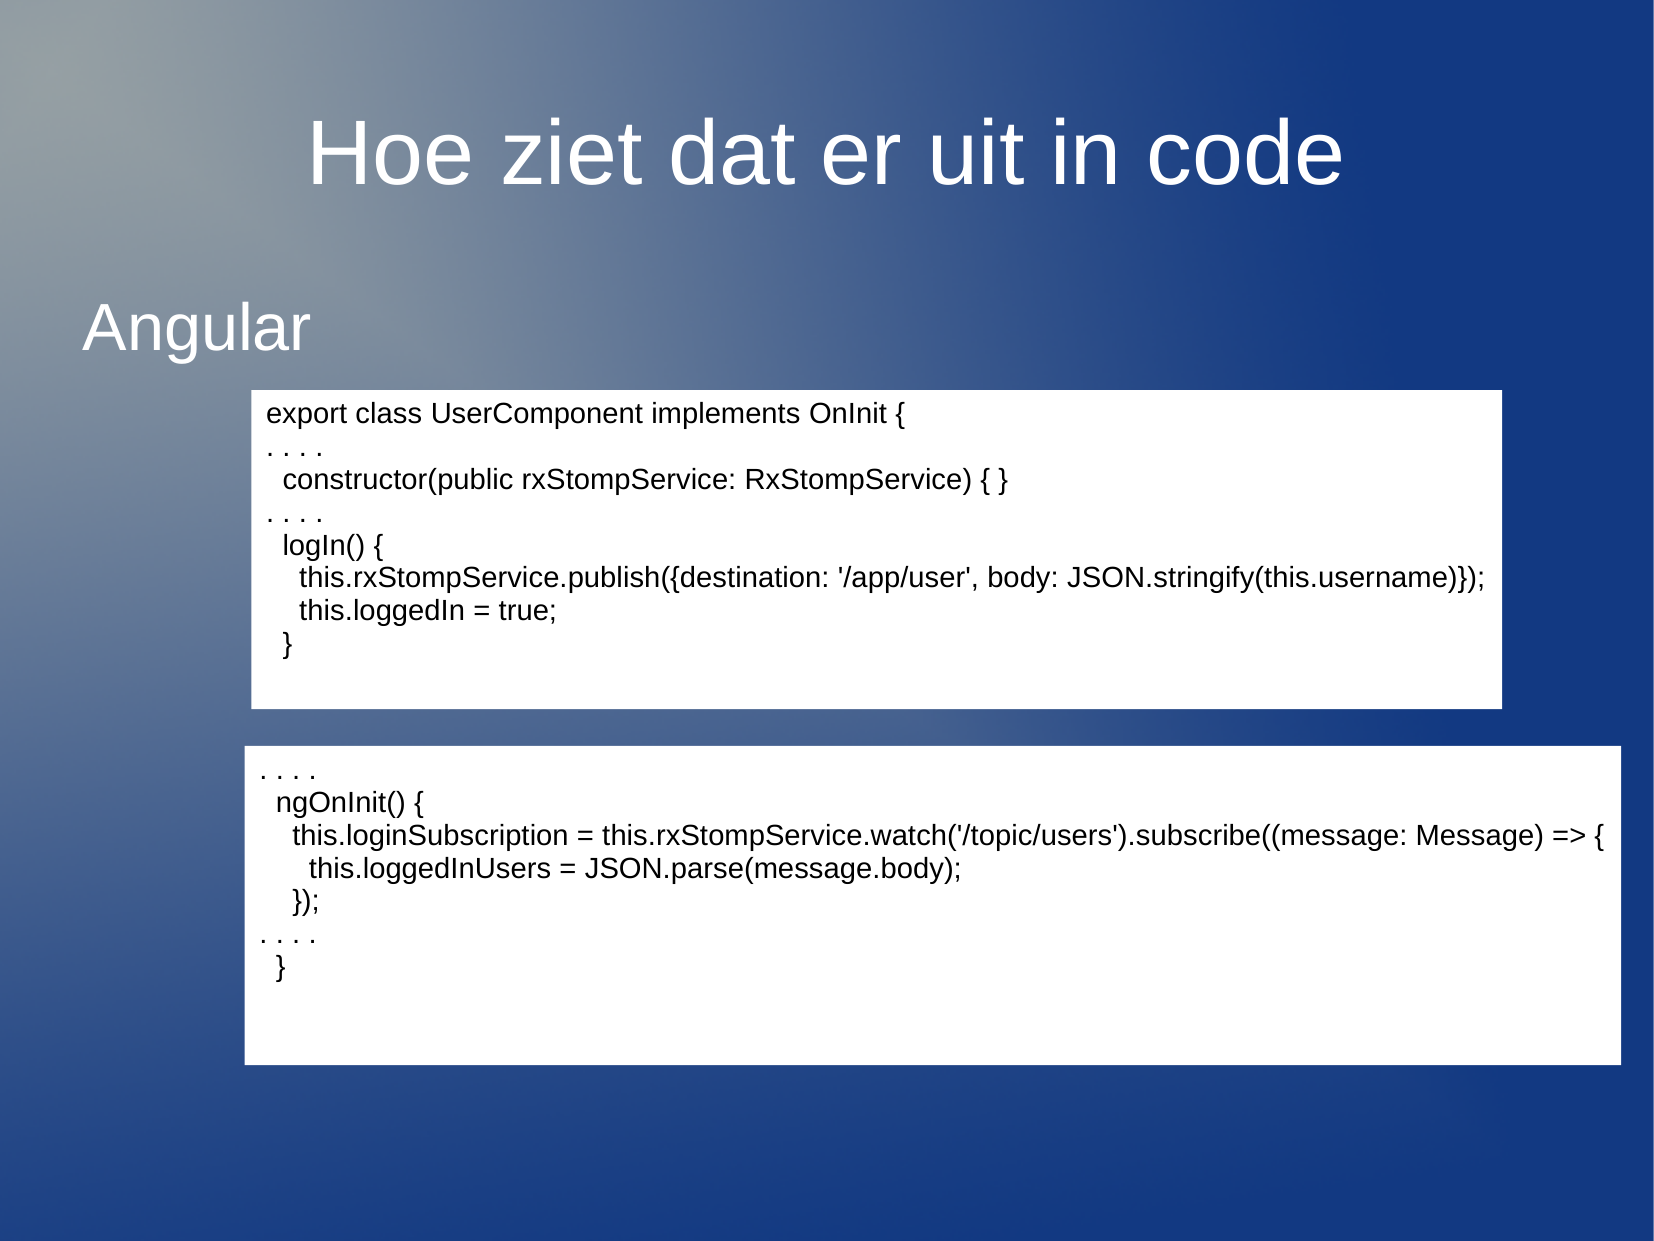

# Hoe ziet dat er uit in code
Angular
export class UserComponent implements OnInit {
. . . .
 constructor(public rxStompService: RxStompService) { }
. . . .
 logIn() {
 this.rxStompService.publish({destination: '/app/user', body: JSON.stringify(this.username)});
 this.loggedIn = true;
 }
. . . .
 ngOnInit() {
 this.loginSubscription = this.rxStompService.watch('/topic/users').subscribe((message: Message) => {
 this.loggedInUsers = JSON.parse(message.body);
 });
. . . .
 }